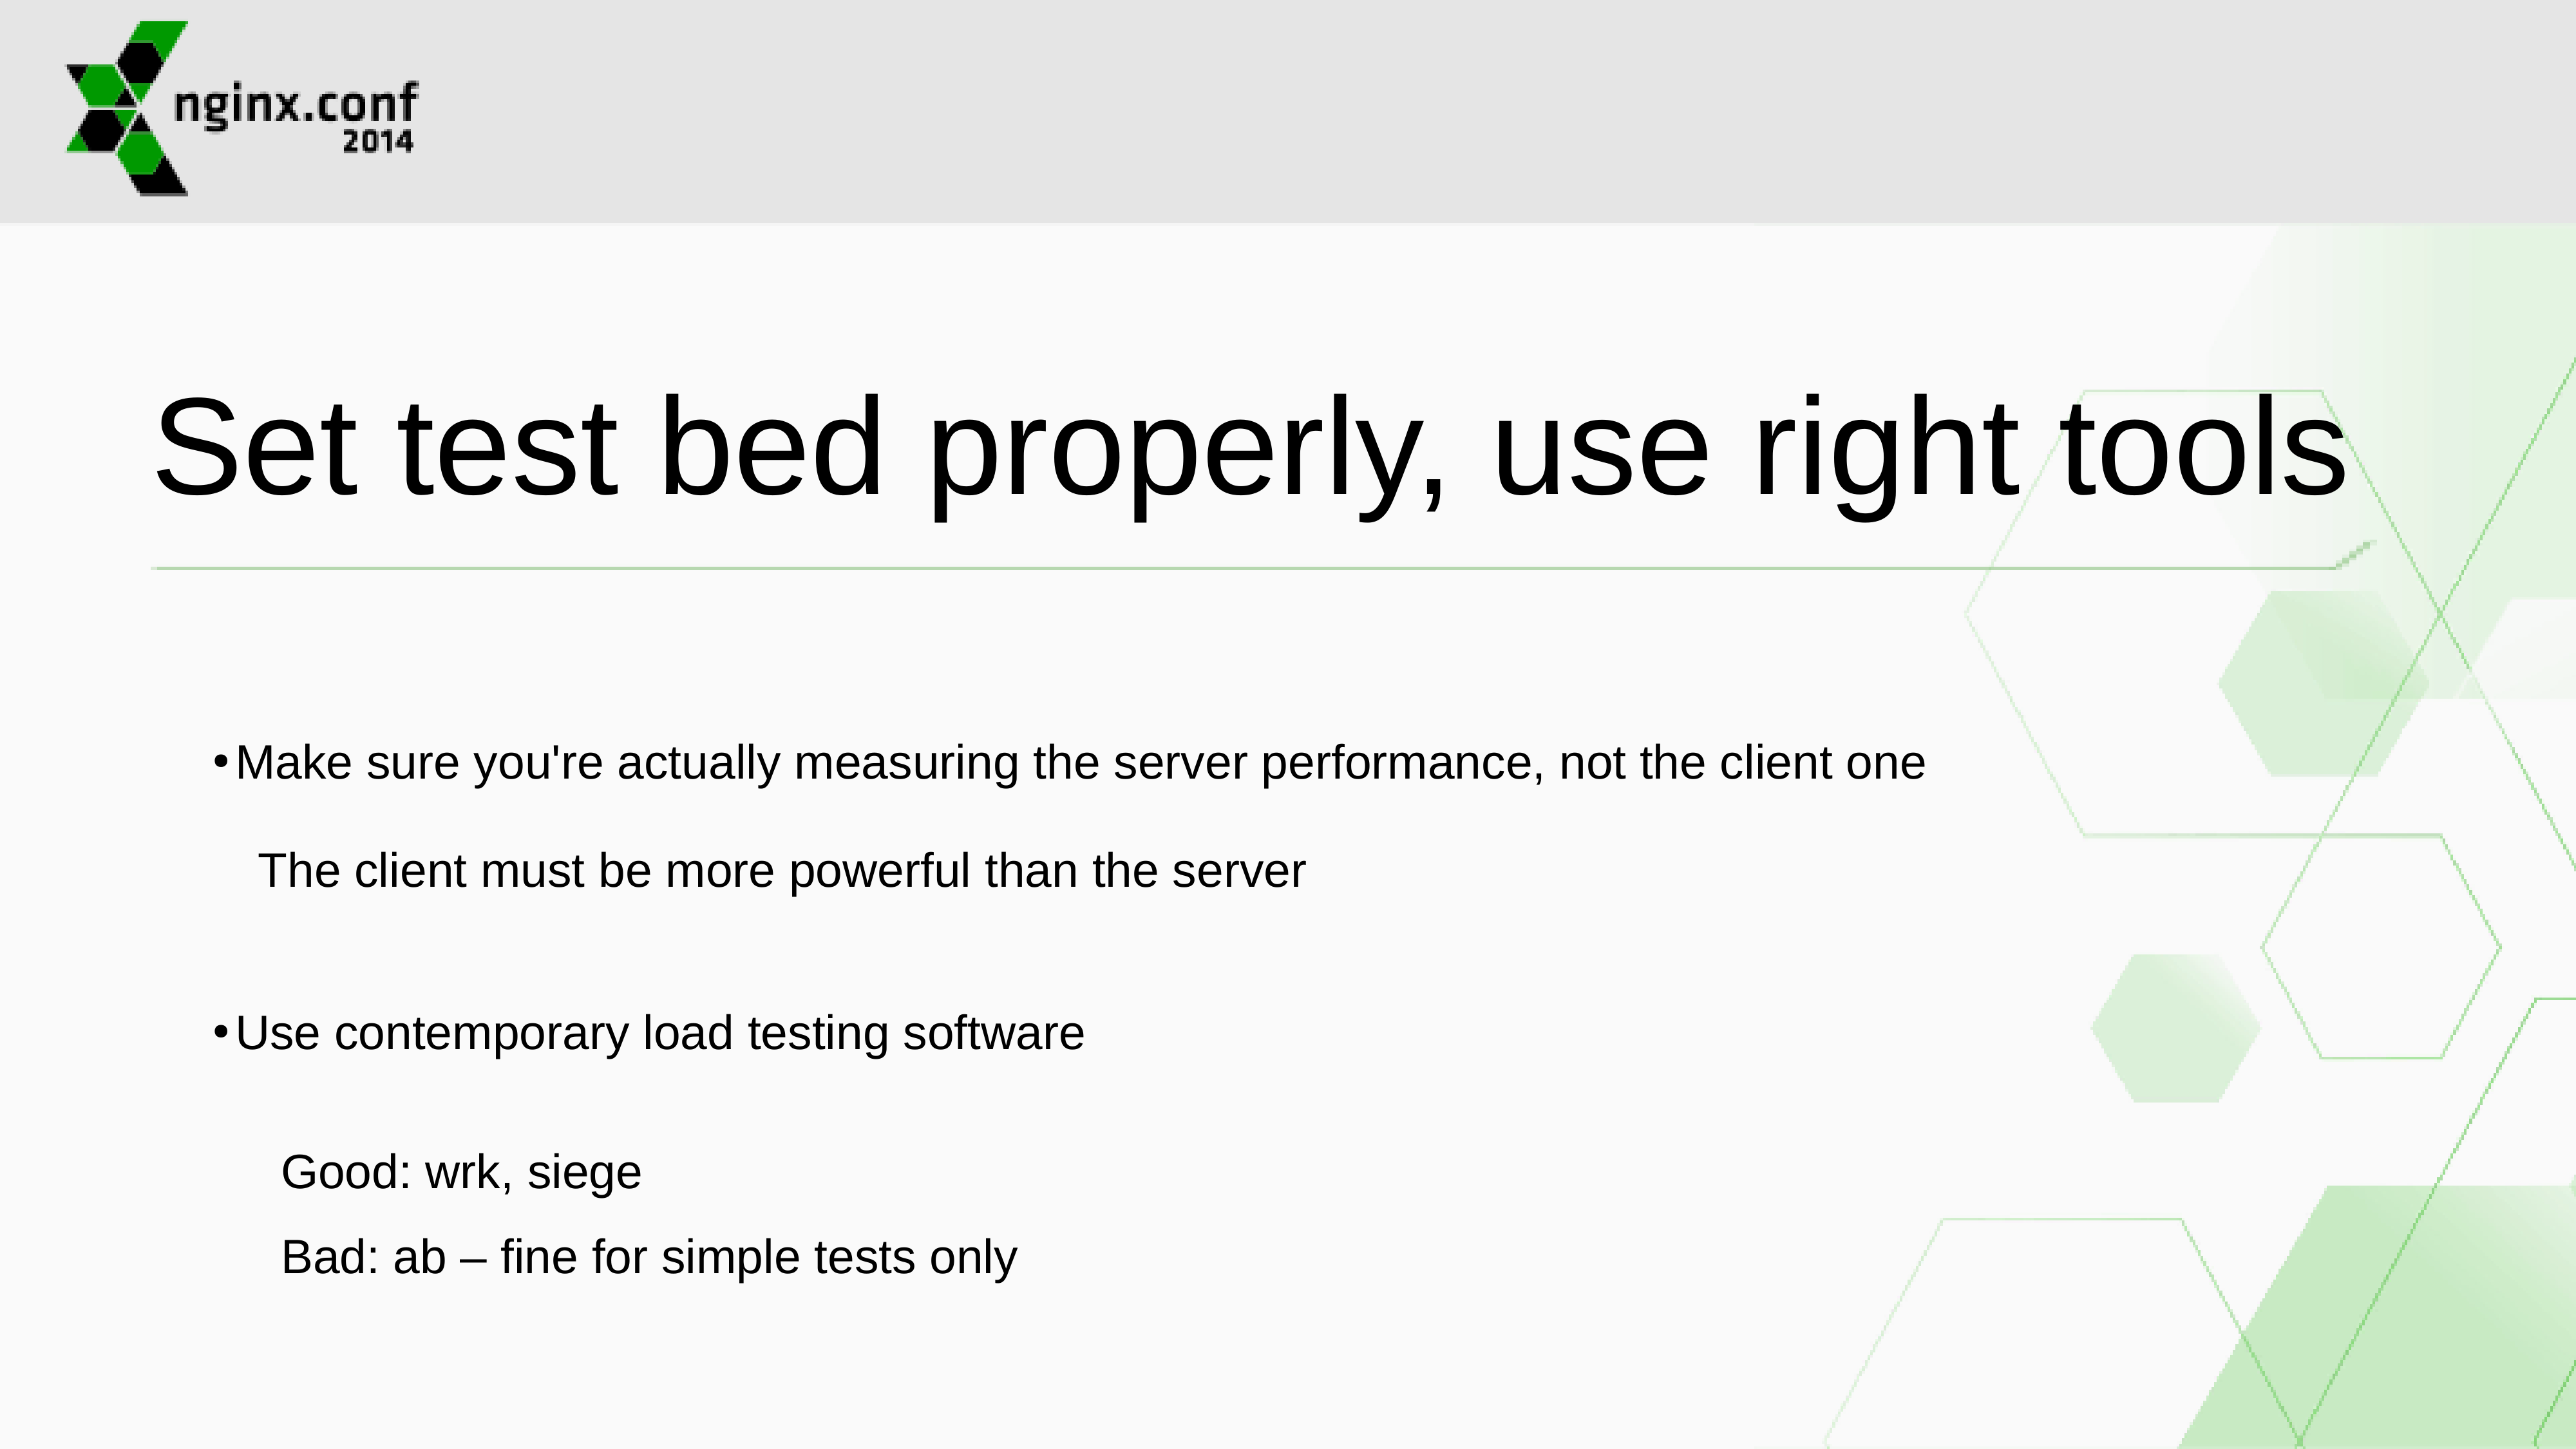

# Set test bed properly, use right tools
Make sure you're actually measuring the server performance, not the client one
The client must be more powerful than the server
Use contemporary load testing software
Good: wrk, siege
Bad: ab – fine for simple tests only